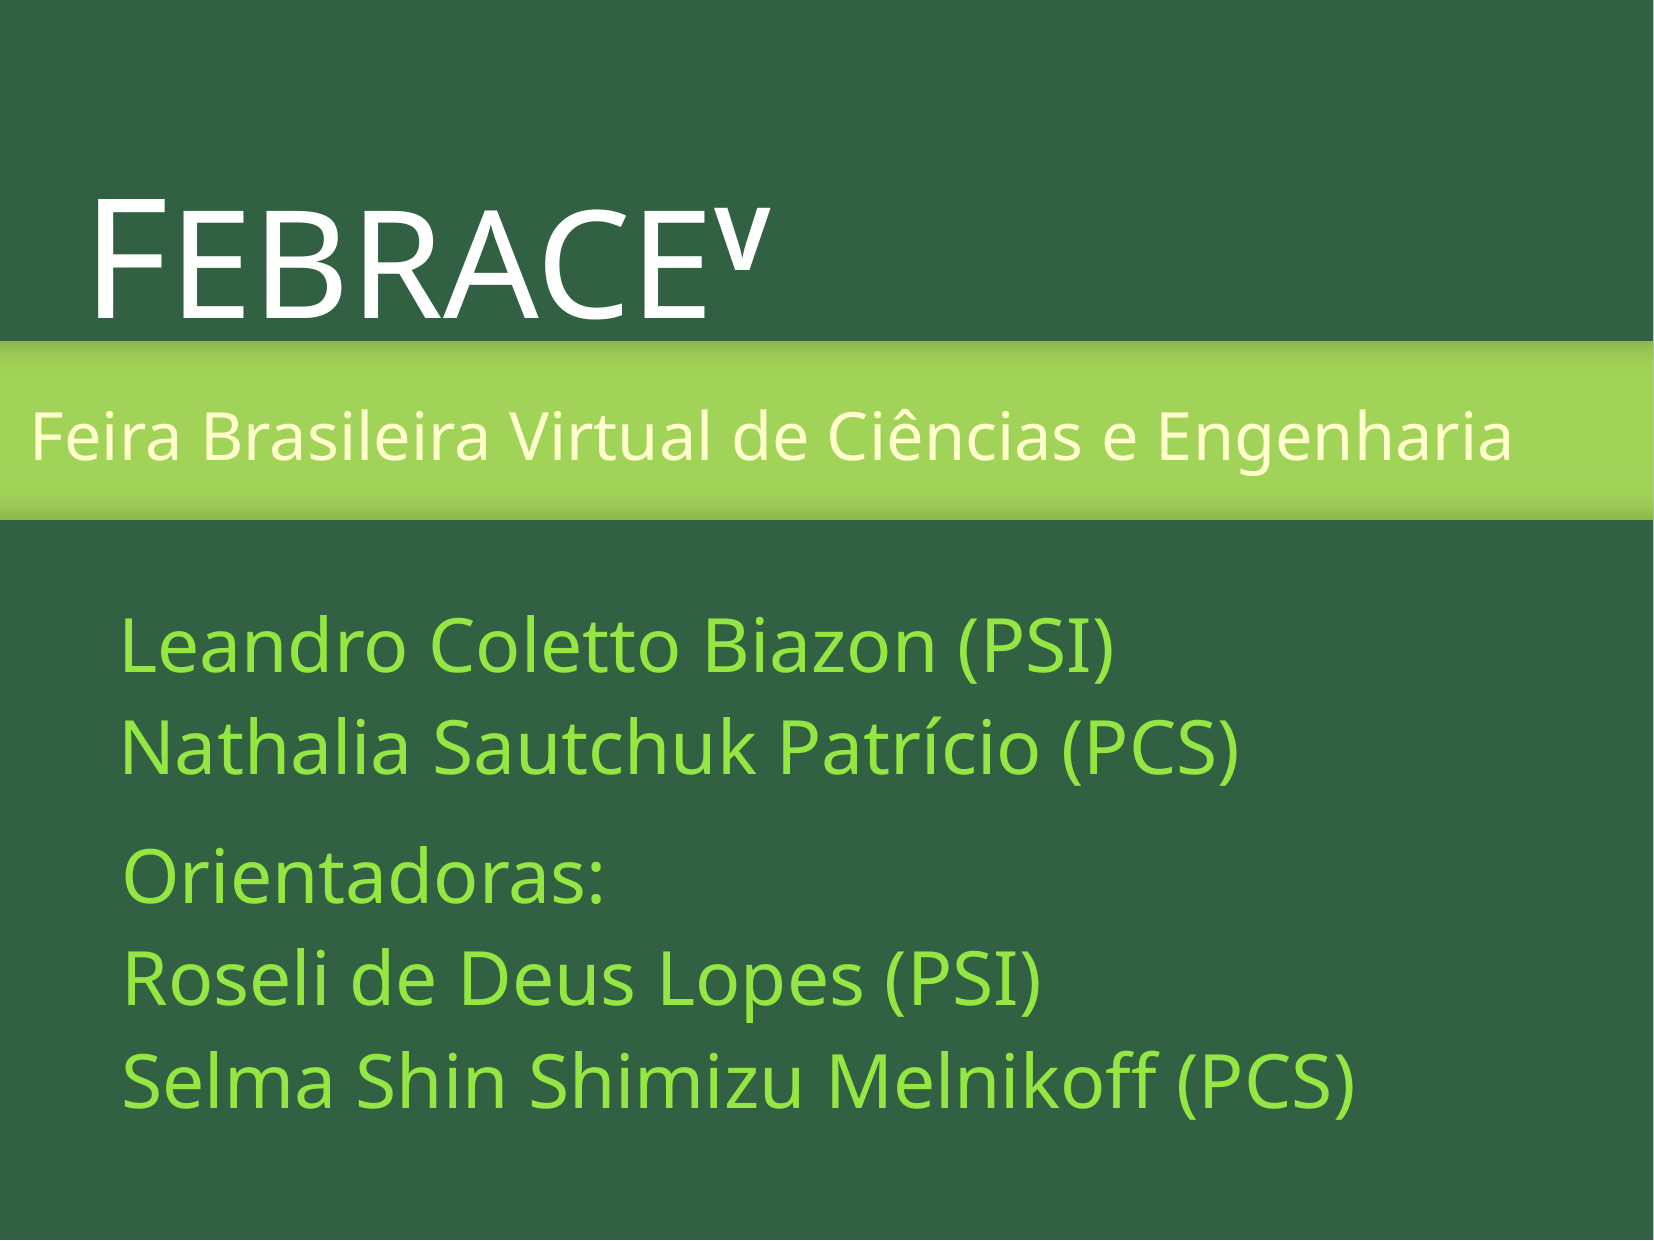

# FEBRACEV
Feira Brasileira Virtual de Ciências e Engenharia
Leandro Coletto Biazon (PSI)
Nathalia Sautchuk Patrício (PCS)
Orientadoras:
Roseli de Deus Lopes (PSI)
Selma Shin Shimizu Melnikoff (PCS)